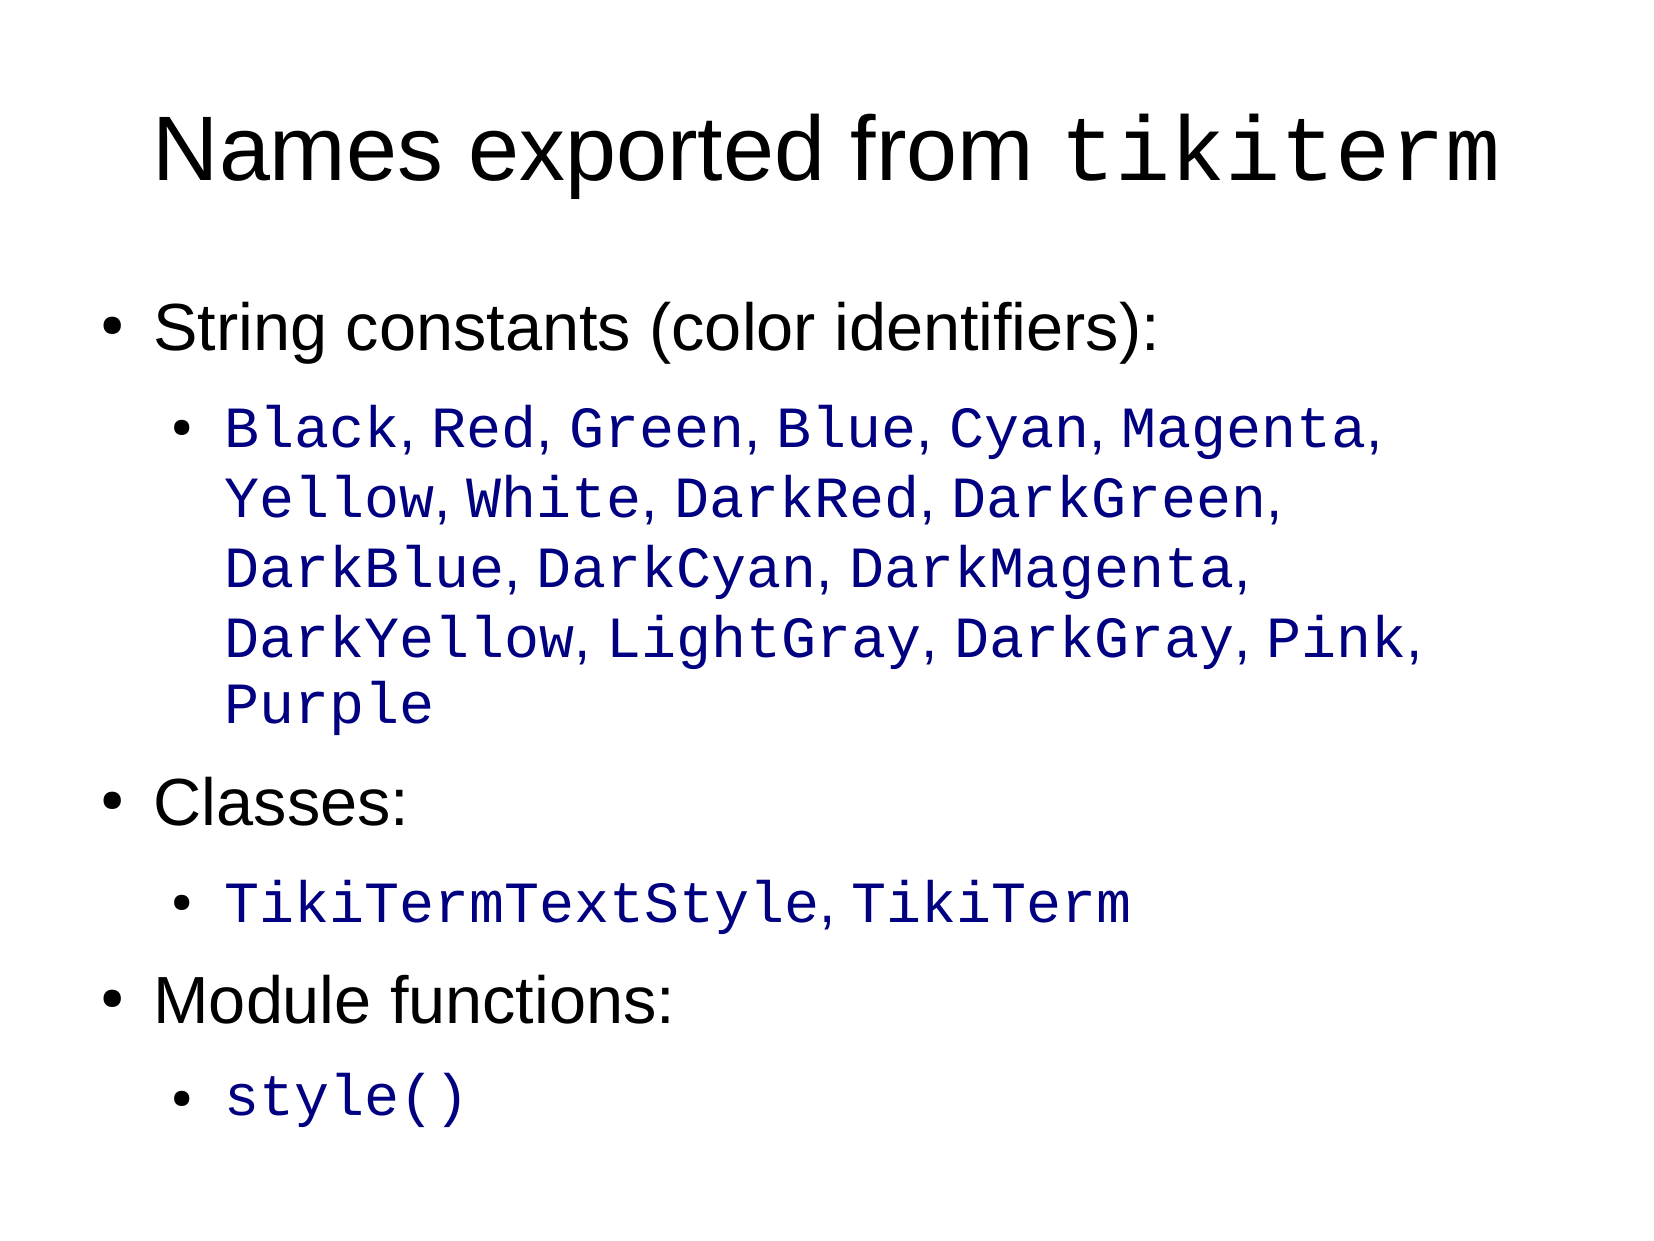

# Names exported from tikiterm
String constants (color identifiers):
Black, Red, Green, Blue, Cyan, Magenta, Yellow, White, DarkRed, DarkGreen, DarkBlue, DarkCyan, DarkMagenta, DarkYellow, LightGray, DarkGray, Pink, Purple
Classes:
TikiTermTextStyle, TikiTerm
Module functions:
style()